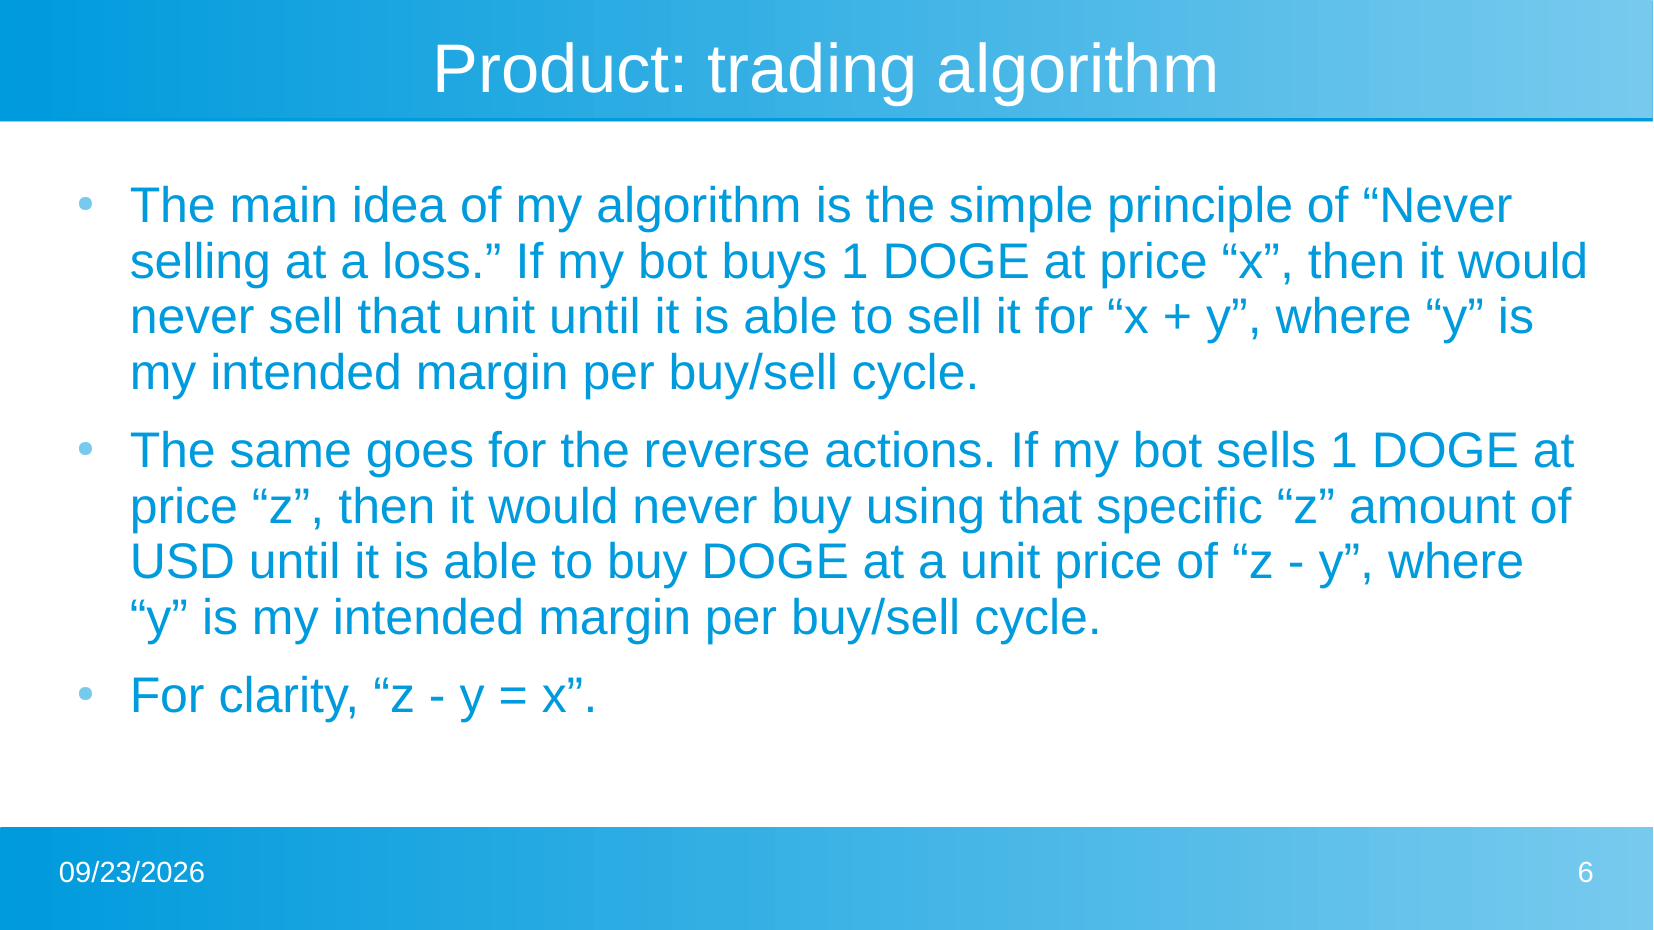

# Product: trading algorithm
The main idea of my algorithm is the simple principle of “Never selling at a loss.” If my bot buys 1 DOGE at price “x”, then it would never sell that unit until it is able to sell it for “x + y”, where “y” is my intended margin per buy/sell cycle.
The same goes for the reverse actions. If my bot sells 1 DOGE at price “z”, then it would never buy using that specific “z” amount of USD until it is able to buy DOGE at a unit price of “z - y”, where “y” is my intended margin per buy/sell cycle.
For clarity, “z - y = x”.
6